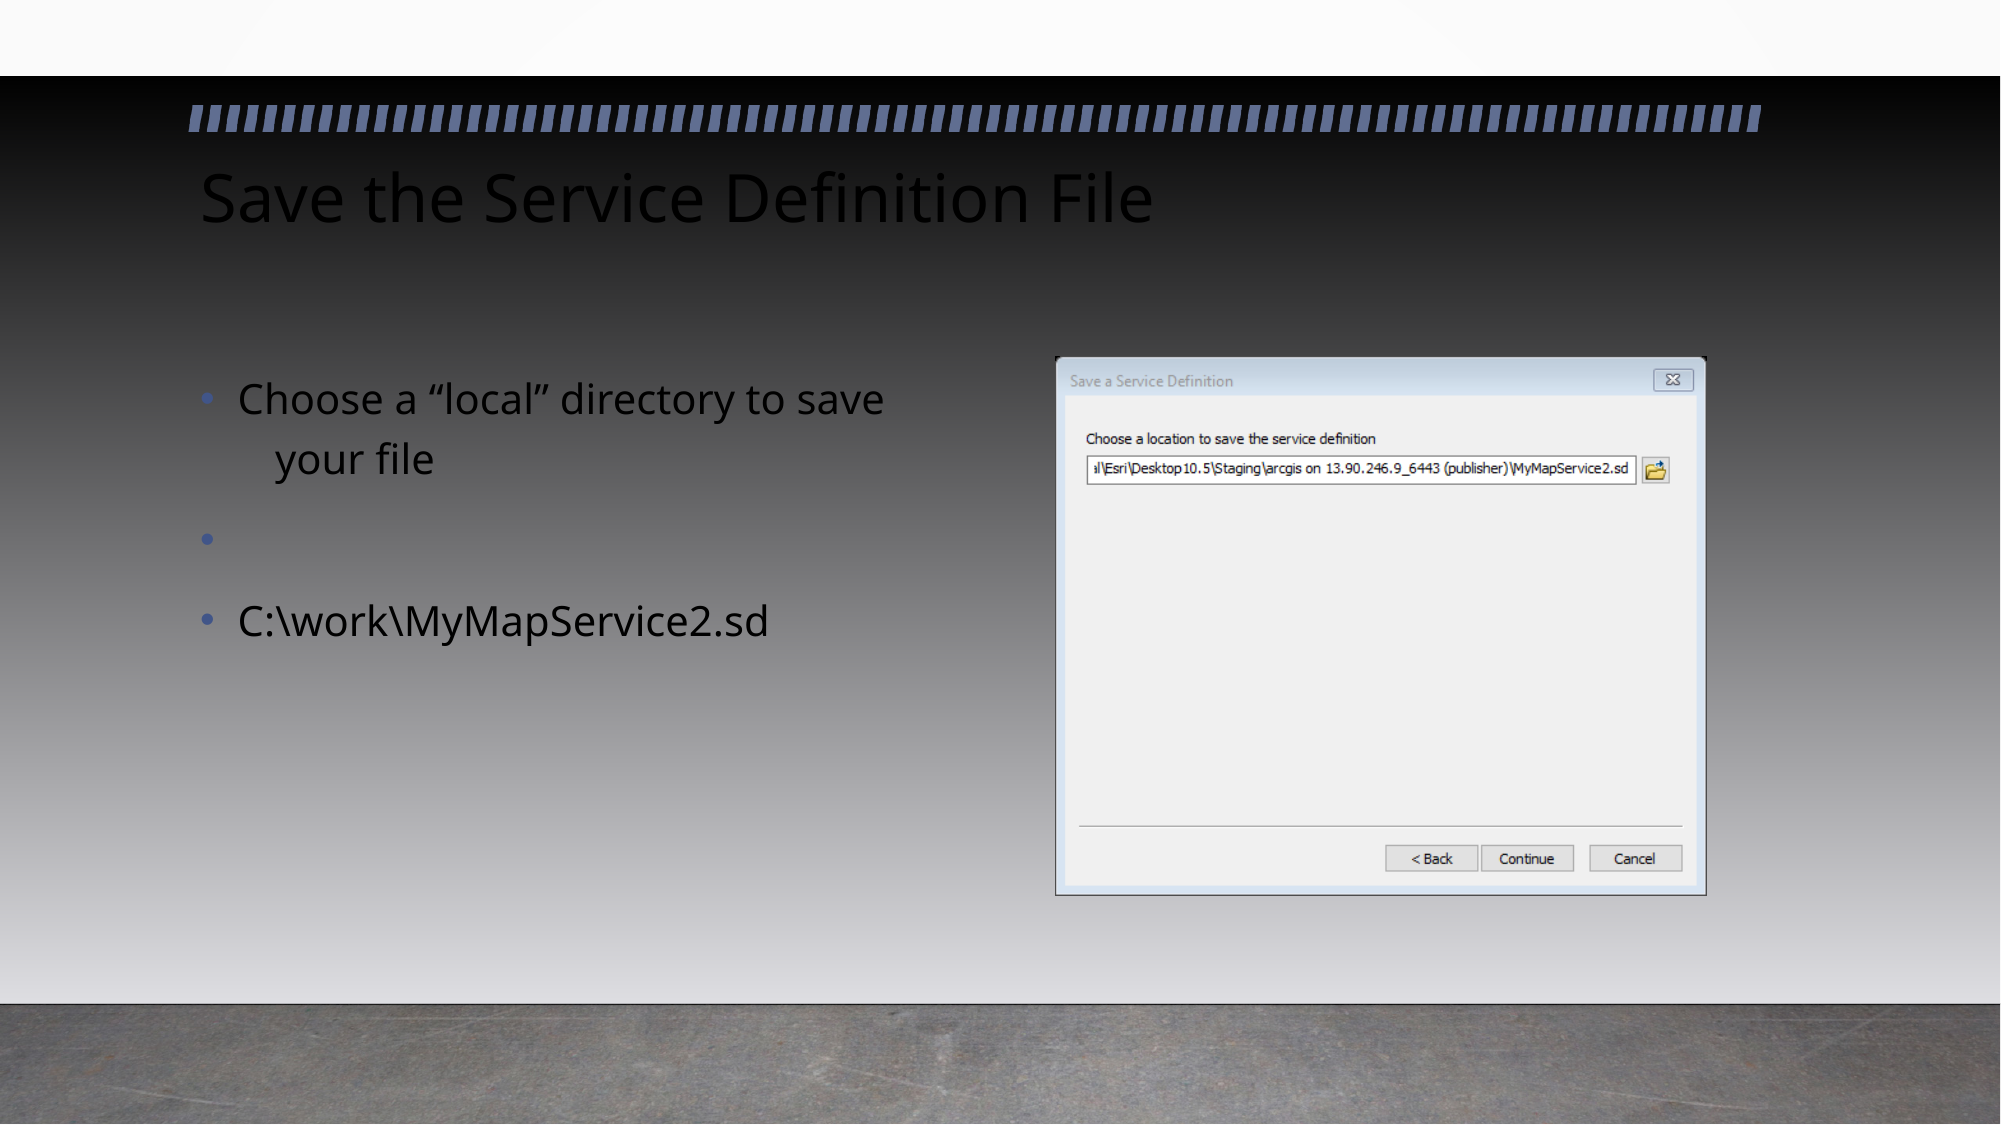

# Save the Service Definition File
Choose a “local” directory to save your file
C:\work\MyMapService2.sd